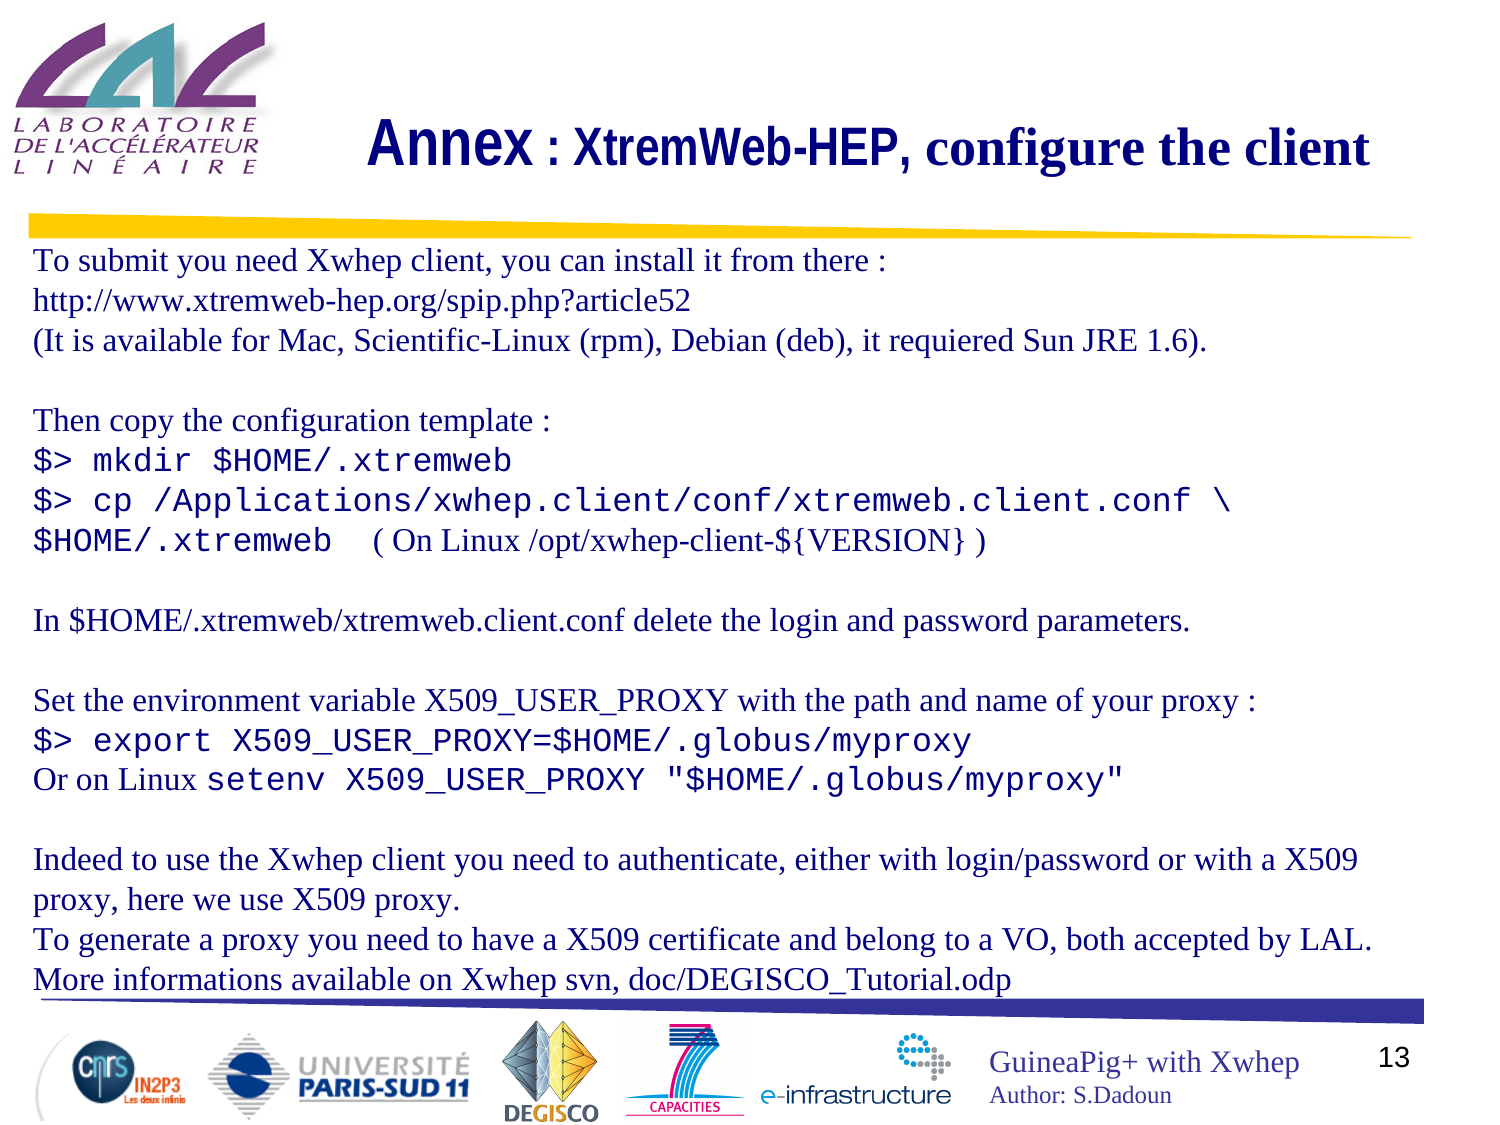

Annex : XtremWeb-HEP, configure the client
# To submit you need Xwhep client, you can install it from there : http://www.xtremweb-hep.org/spip.php?article52 (It is available for Mac, Scientific-Linux (rpm), Debian (deb), it requiered Sun JRE 1.6). Then copy the configuration template : $> mkdir $HOME/.xtremweb $> cp /Applications/xwhep.client/conf/xtremweb.client.conf \ $HOME/.xtremweb ( On Linux /opt/xwhep-client-${VERSION} ) In $HOME/.xtremweb/xtremweb.client.conf delete the login and password parameters. Set the environment variable X509_USER_PROXY with the path and name of your proxy : $> export X509_USER_PROXY=$HOME/.globus/myproxy Or on Linux setenv X509_USER_PROXY "$HOME/.globus/myproxy" Indeed to use the Xwhep client you need to authenticate, either with login/password or with a X509 proxy, here we use X509 proxy. To generate a proxy you need to have a X509 certificate and belong to a VO, both accepted by LAL. More informations available on Xwhep svn, doc/DEGISCO_Tutorial.odp